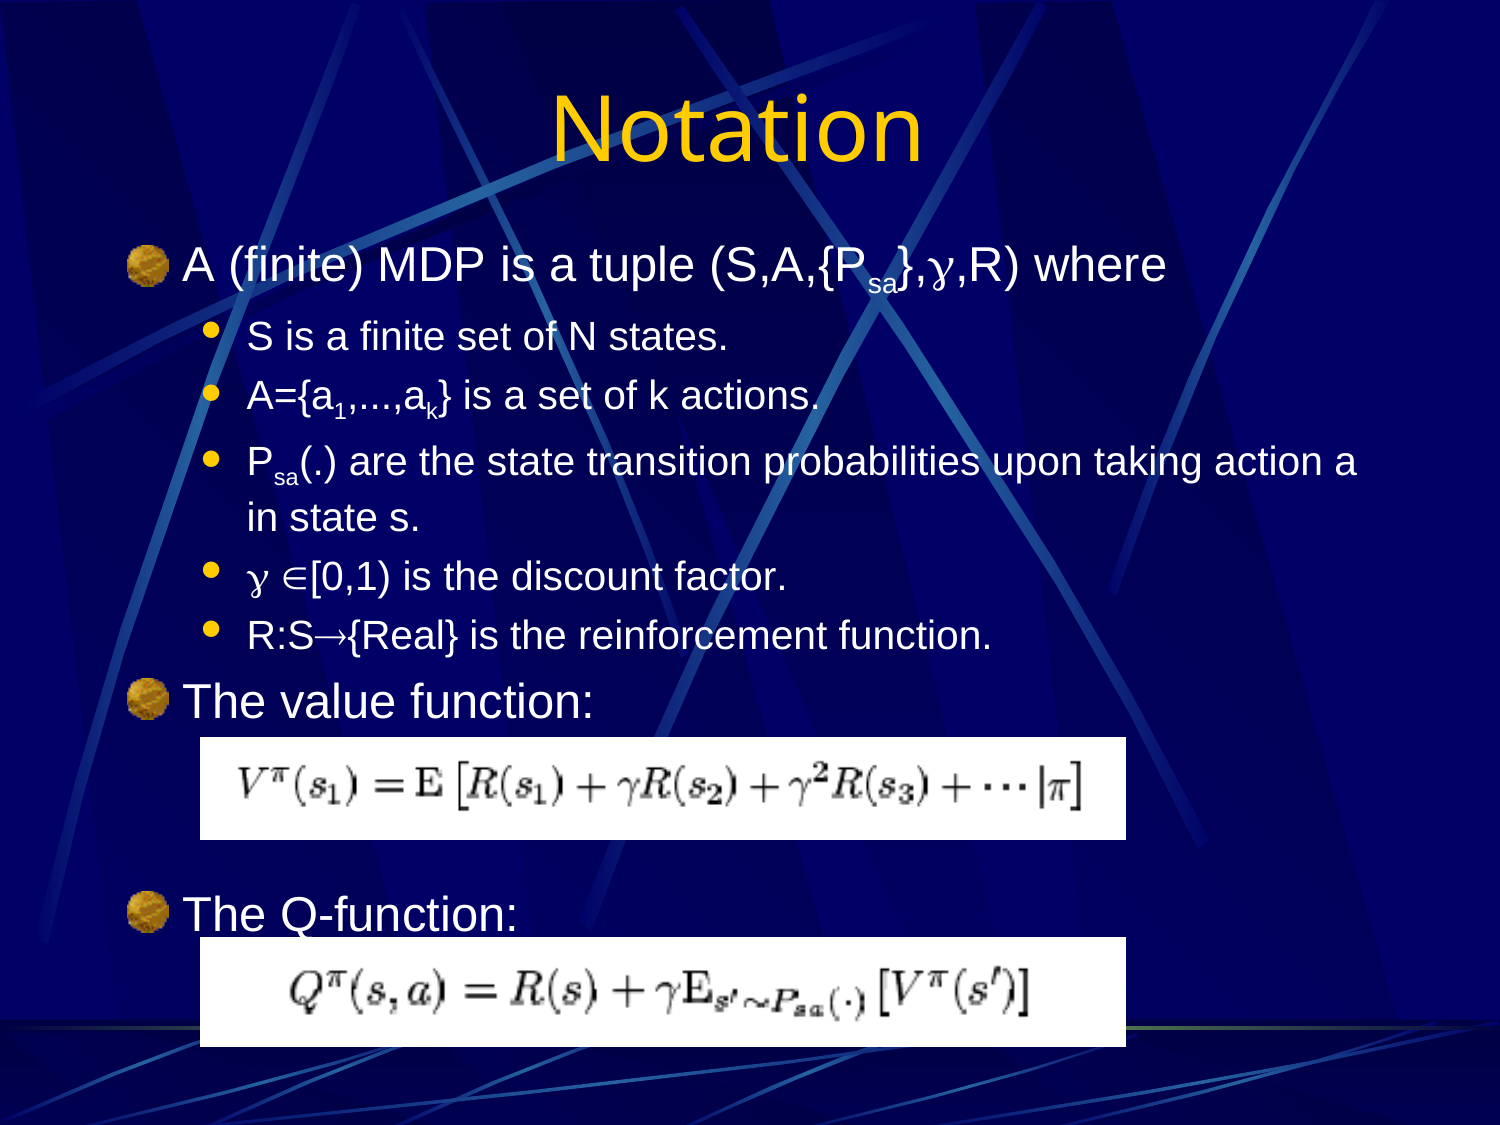

# Notation
A (finite) MDP is a tuple (S,A,{Psa},,R) where
S is a finite set of N states.
A={a1,...,ak} is a set of k actions.
Psa(.) are the state transition probabilities upon taking action a in state s.
 [0,1) is the discount factor.
R:S{Real} is the reinforcement function.
The value function:
The Q-function: